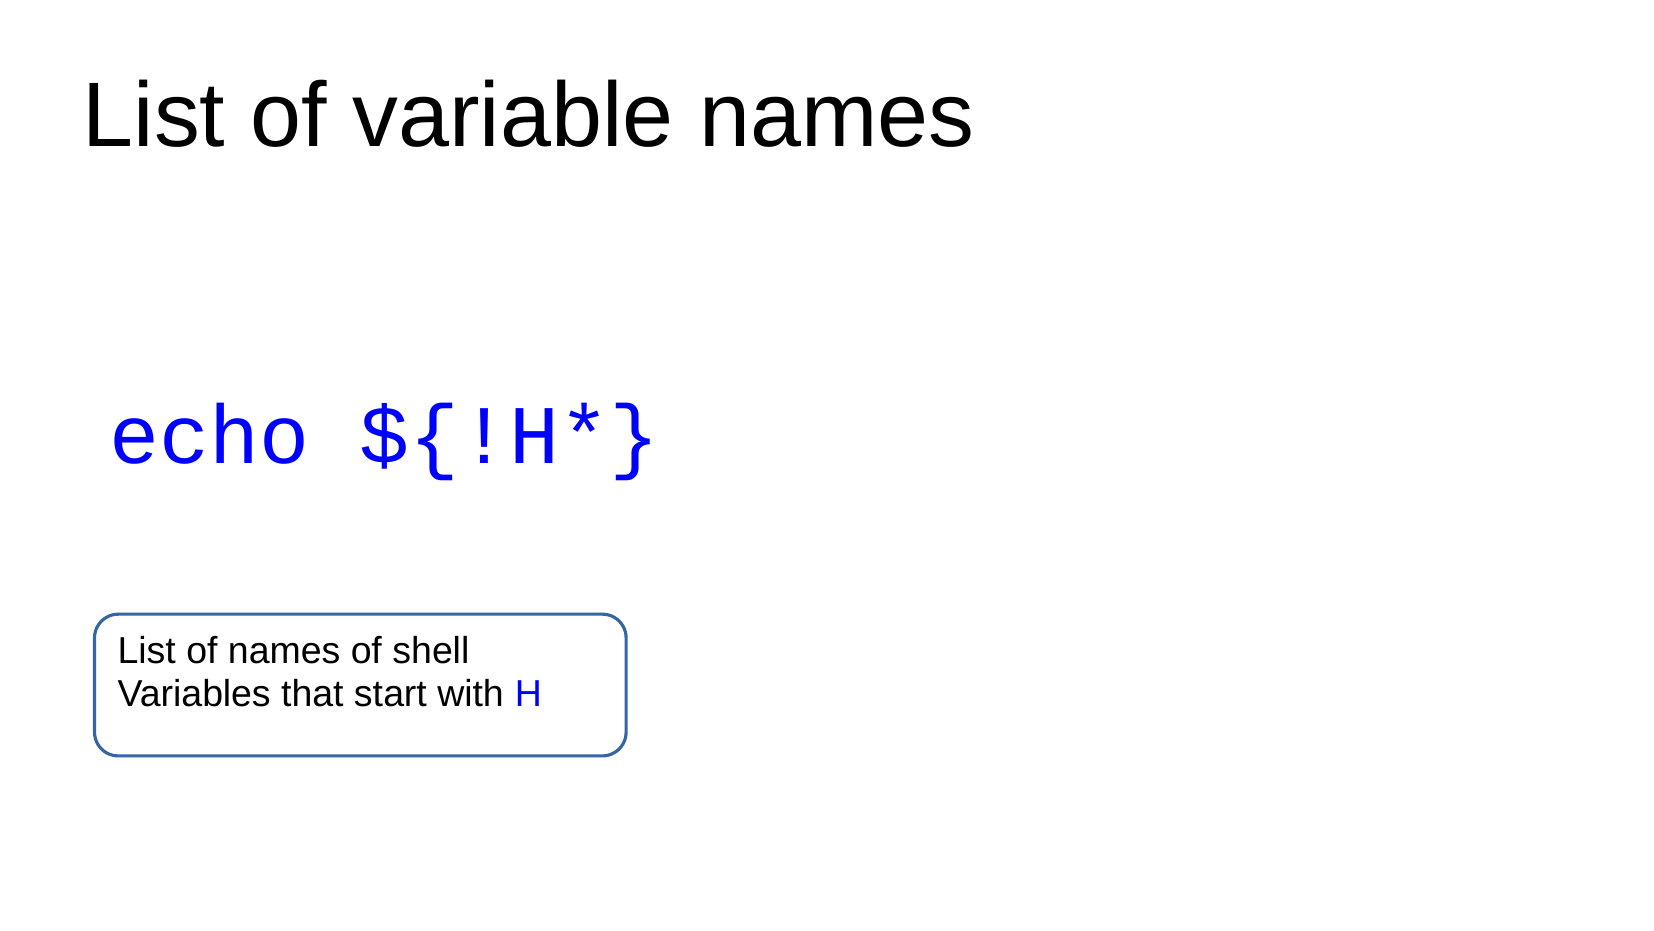

# List of variable names
echo ${!H*}
List of names of shell
Variables that start with H